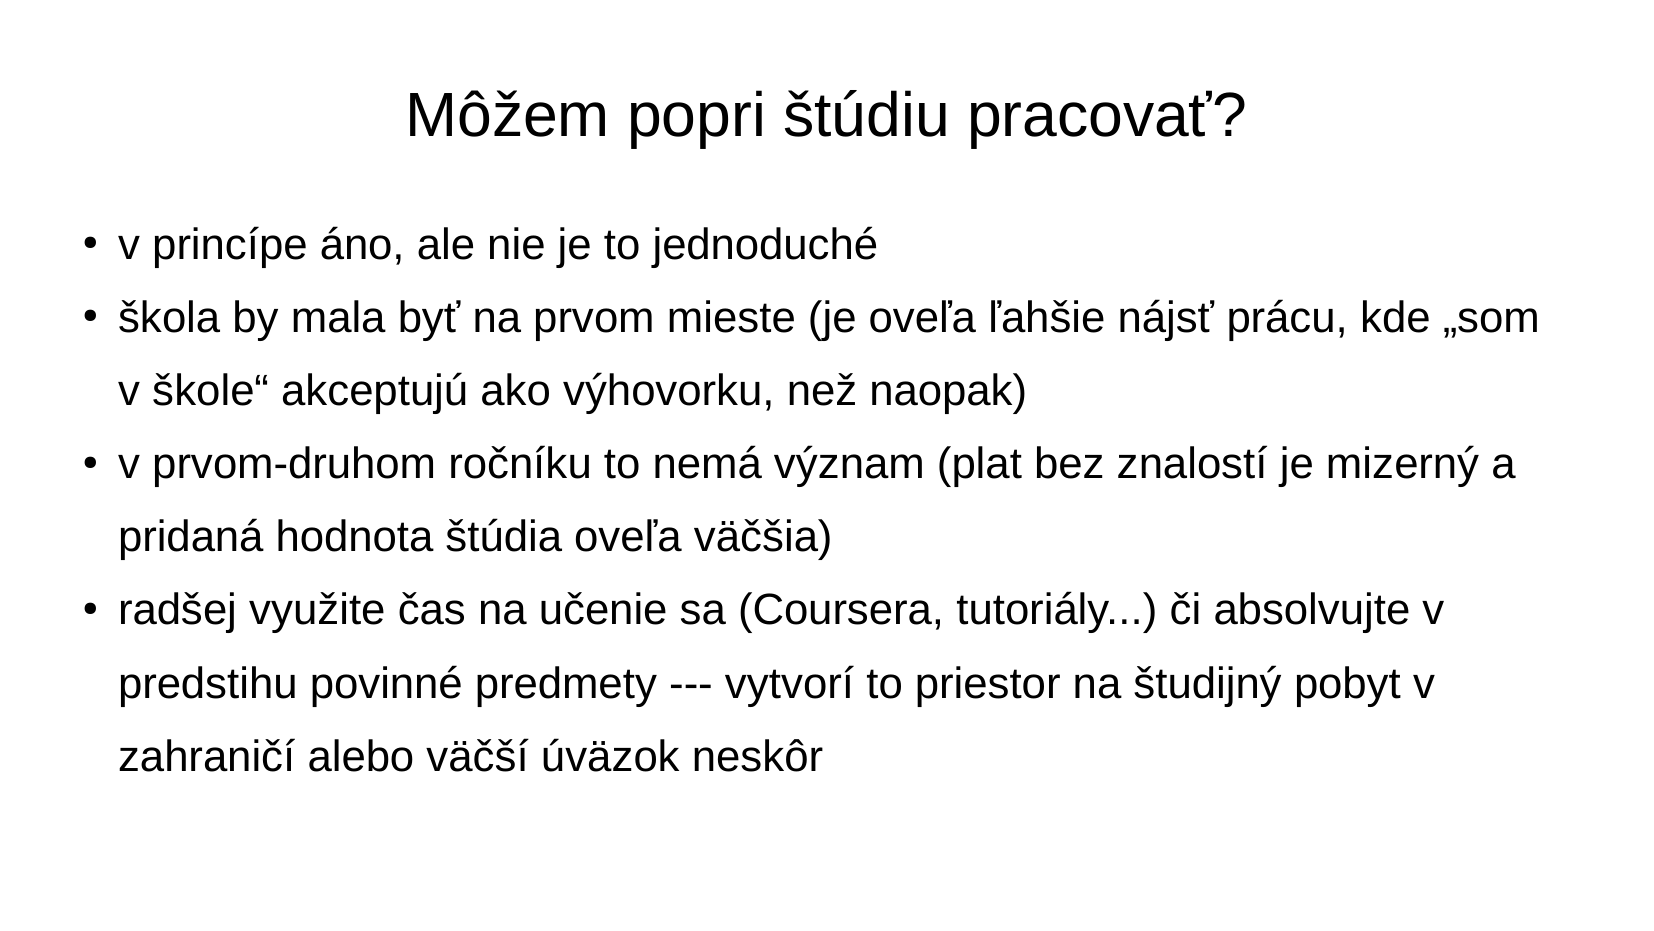

Môžem popri štúdiu pracovať?
# v princípe áno, ale nie je to jednoduché
škola by mala byť na prvom mieste (je oveľa ľahšie nájsť prácu, kde „som v škole“ akceptujú ako výhovorku, než naopak)
v prvom-druhom ročníku to nemá význam (plat bez znalostí je mizerný a pridaná hodnota štúdia oveľa väčšia)
radšej využite čas na učenie sa (Coursera, tutoriály...) či absolvujte v predstihu povinné predmety --- vytvorí to priestor na študijný pobyt v zahraničí alebo väčší úväzok neskôr